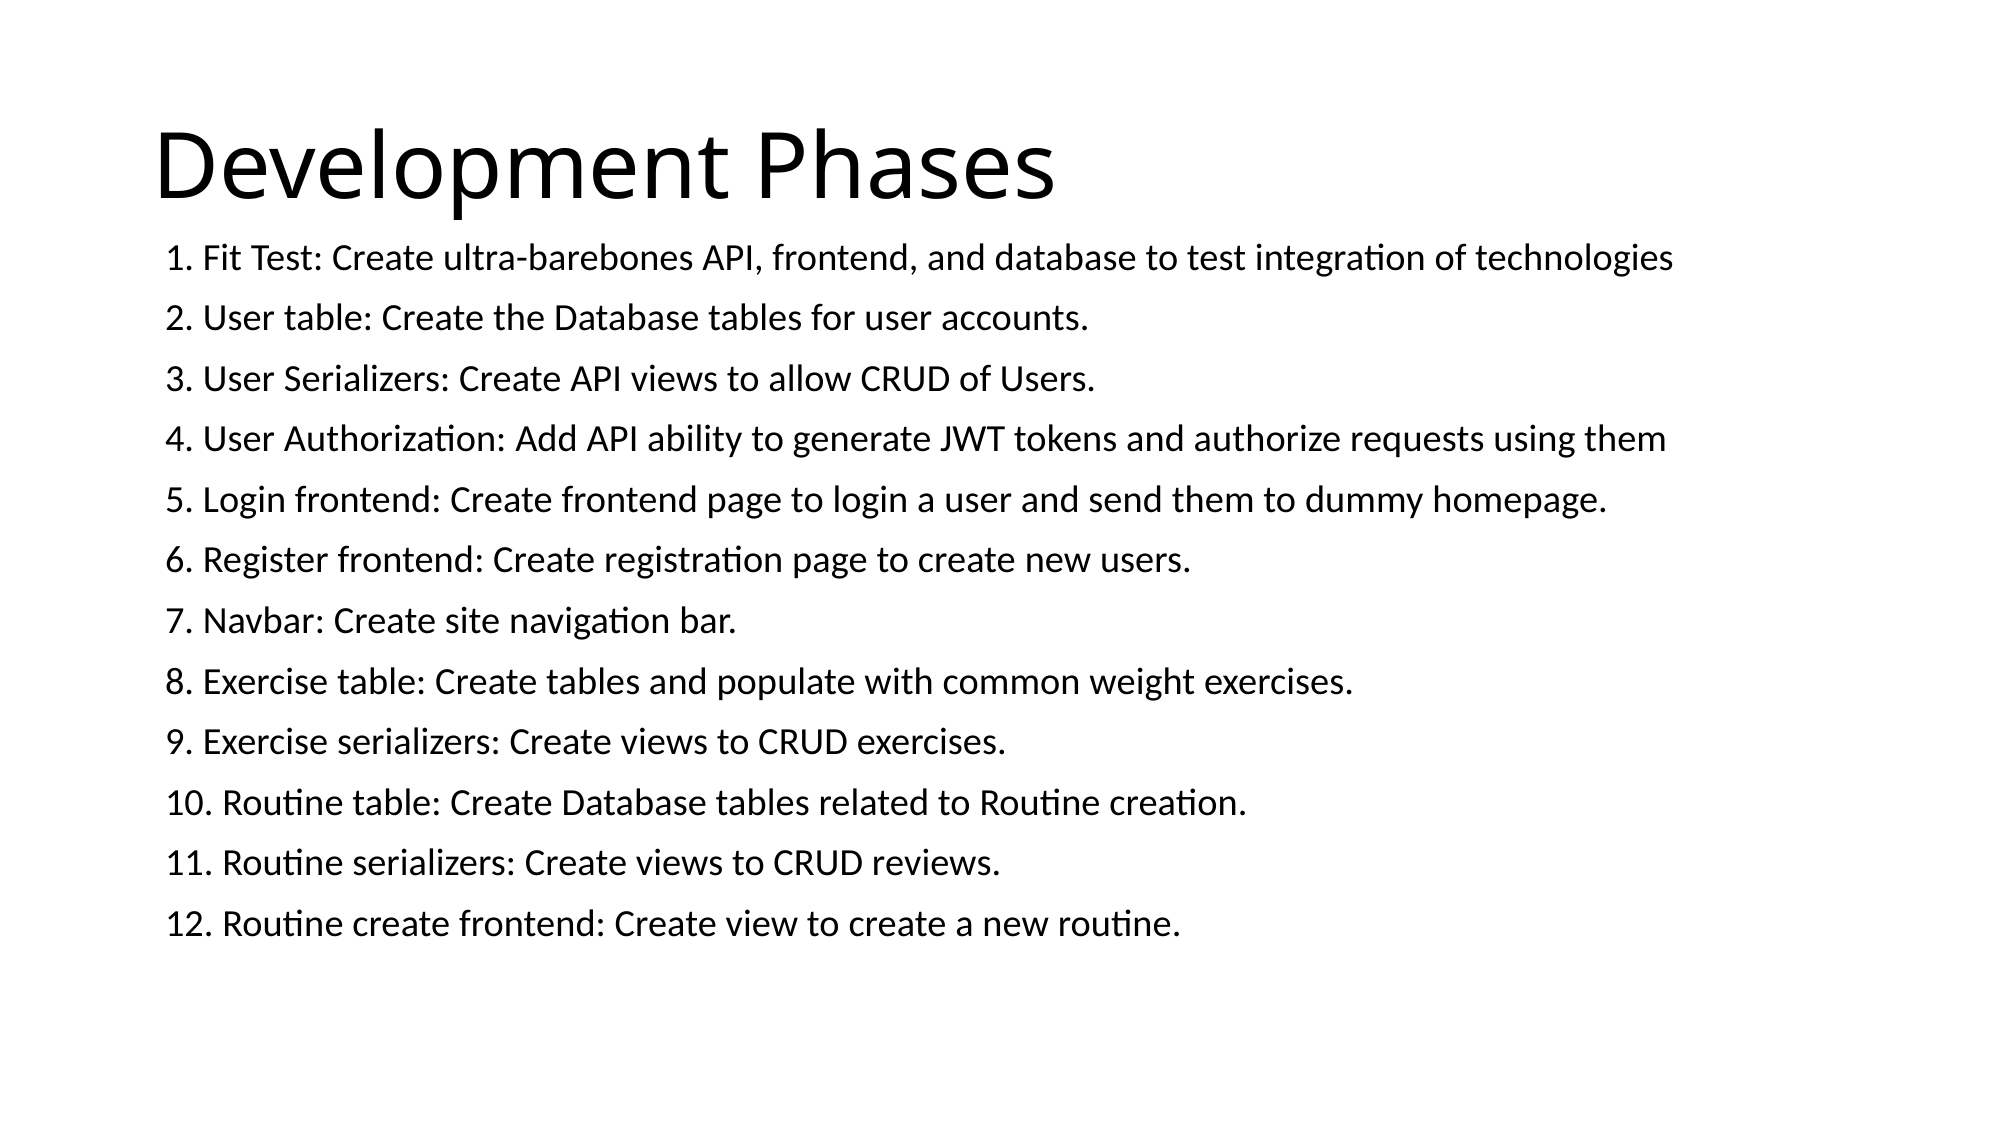

# Development Phases
1. Fit Test: Create ultra-barebones API, frontend, and database to test integration of technologies
2. User table: Create the Database tables for user accounts.
3. User Serializers: Create API views to allow CRUD of Users.
4. User Authorization: Add API ability to generate JWT tokens and authorize requests using them
5. Login frontend: Create frontend page to login a user and send them to dummy homepage.
6. Register frontend: Create registration page to create new users.
7. Navbar: Create site navigation bar.
8. Exercise table: Create tables and populate with common weight exercises.
9. Exercise serializers: Create views to CRUD exercises.
10. Routine table: Create Database tables related to Routine creation.
11. Routine serializers: Create views to CRUD reviews.
12. Routine create frontend: Create view to create a new routine.